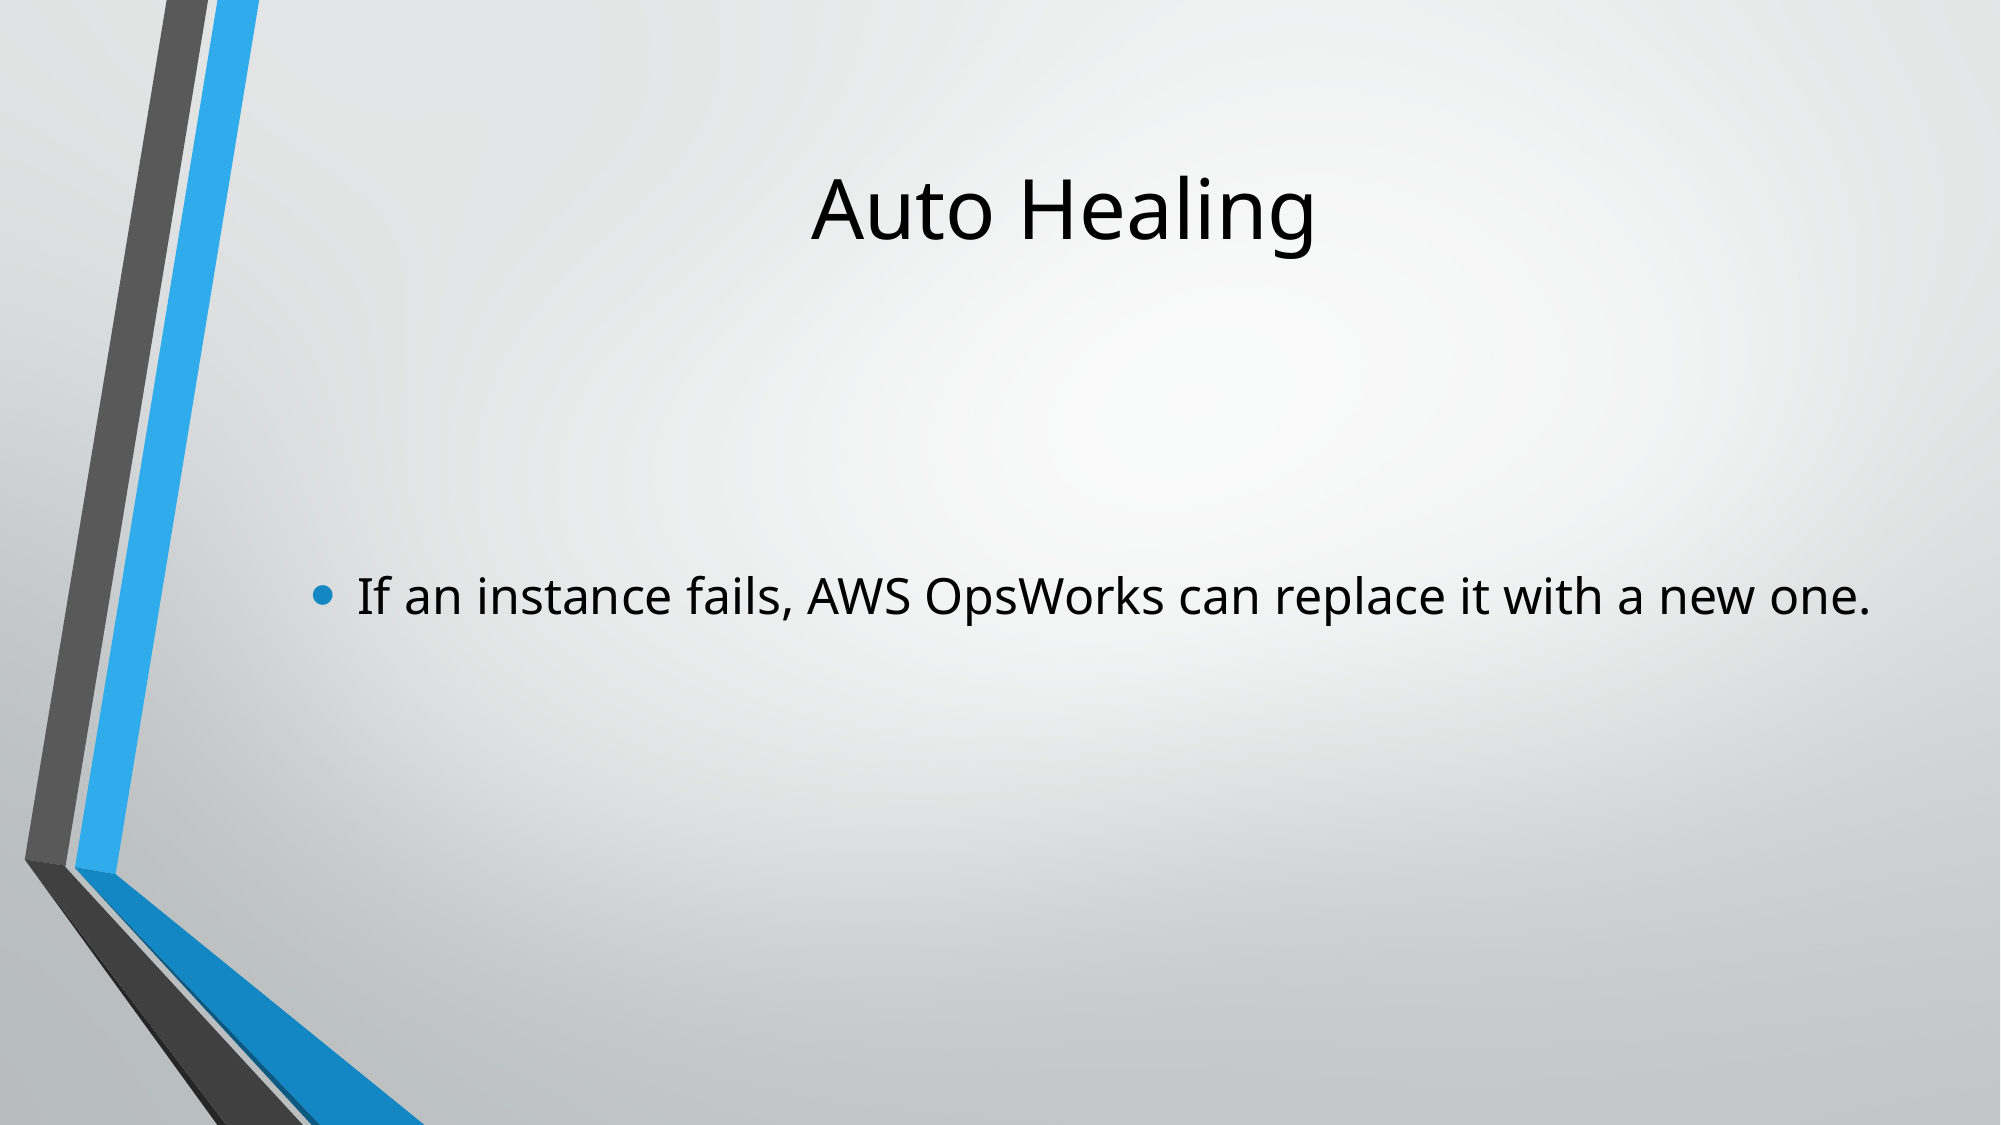

# Auto Healing
If an instance fails, AWS OpsWorks can replace it with a new one.